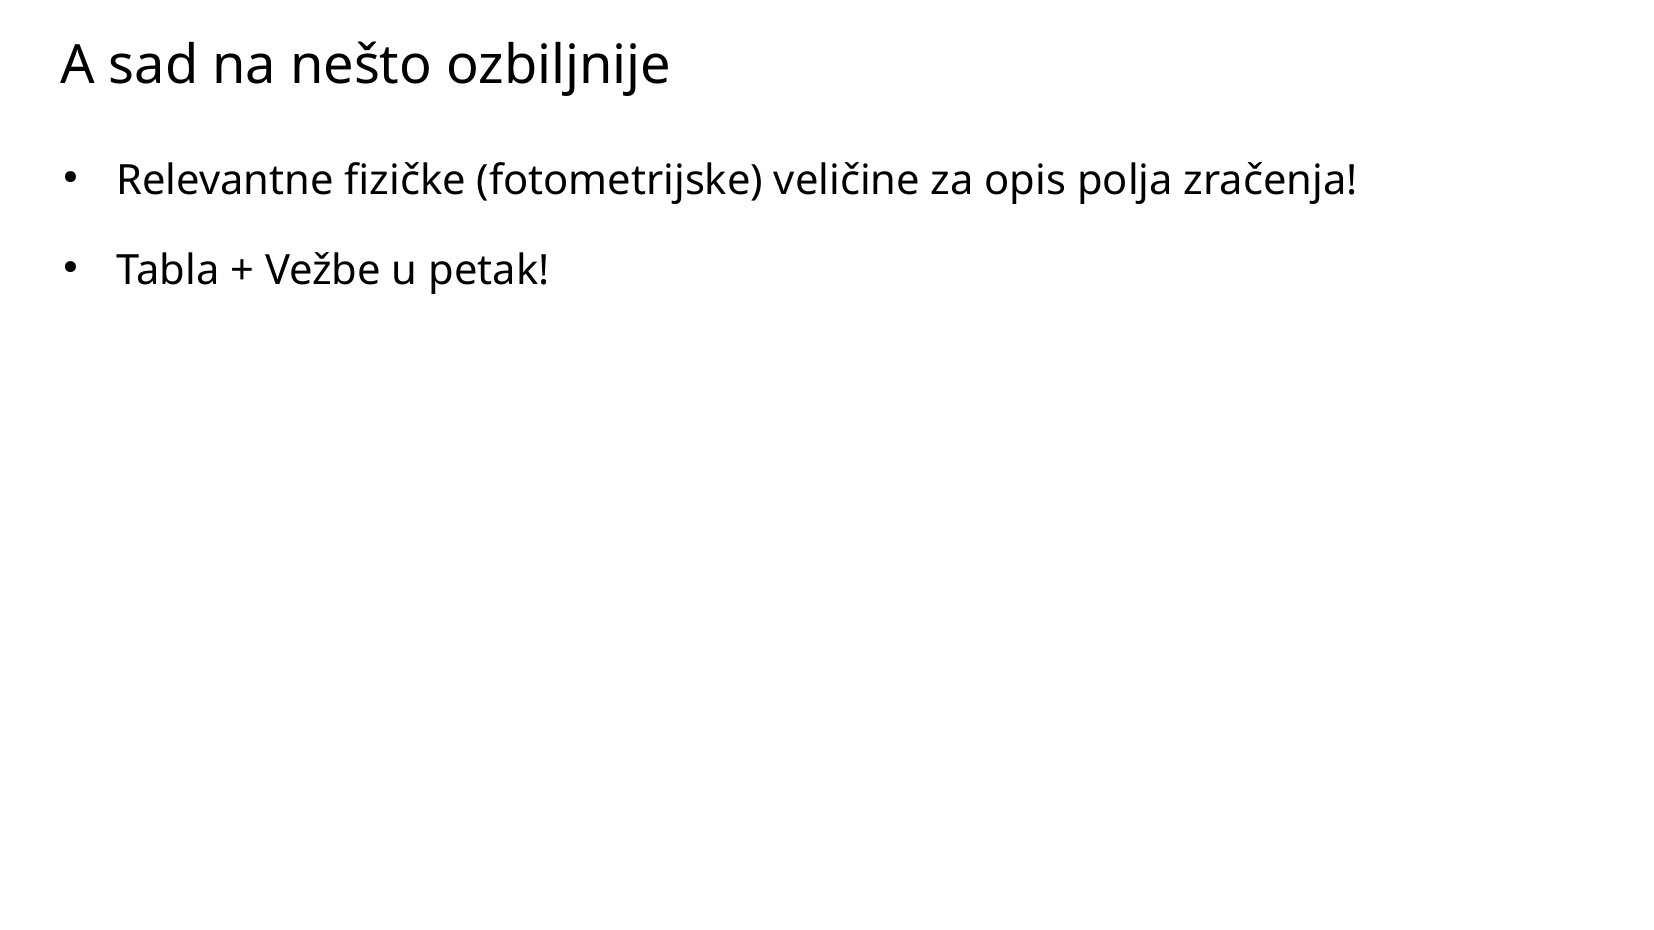

# A sad na nešto ozbiljnije
Relevantne fizičke (fotometrijske) veličine za opis polja zračenja!
Tabla + Vežbe u petak!